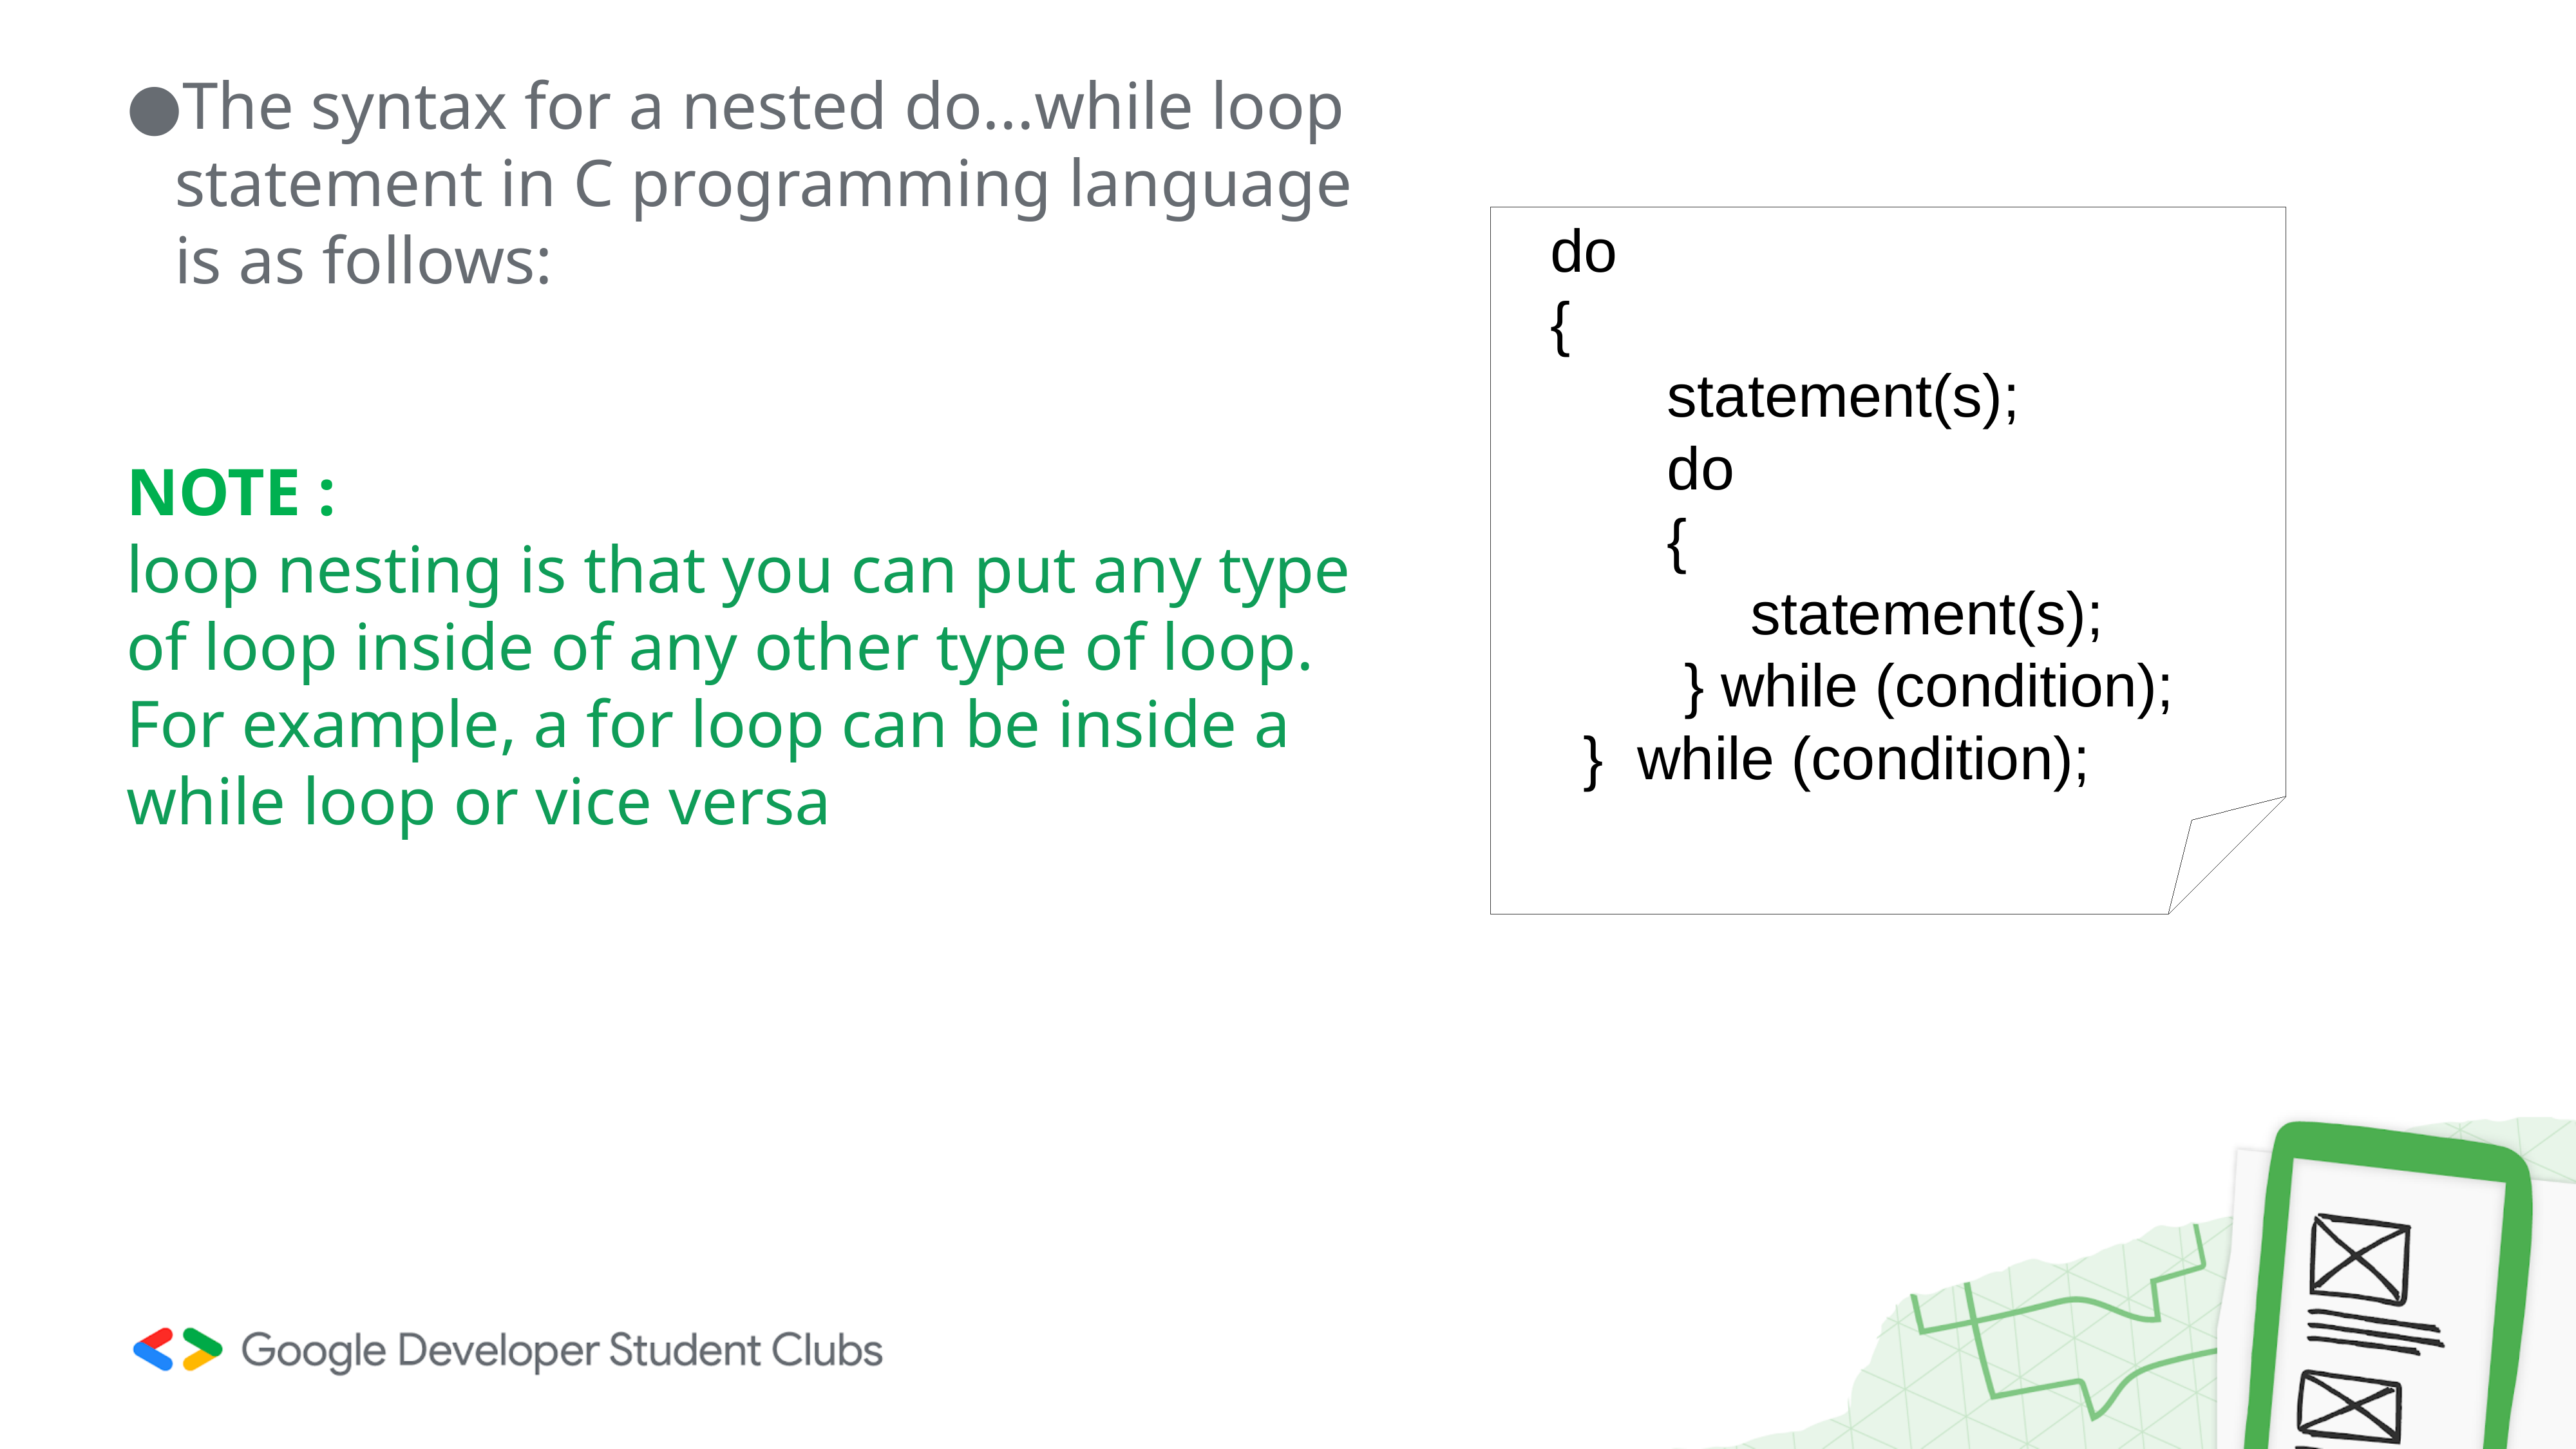

# The syntax for a nested do...while loop statement in C programming language is as follows:
NOTE :
loop nesting is that you can put any type of loop inside of any other type of loop. For example, a for loop can be inside a while loop or vice versa
 do
 {
 statement(s);
 do
 {
 statement(s);
 } while (condition);
 } while (condition);